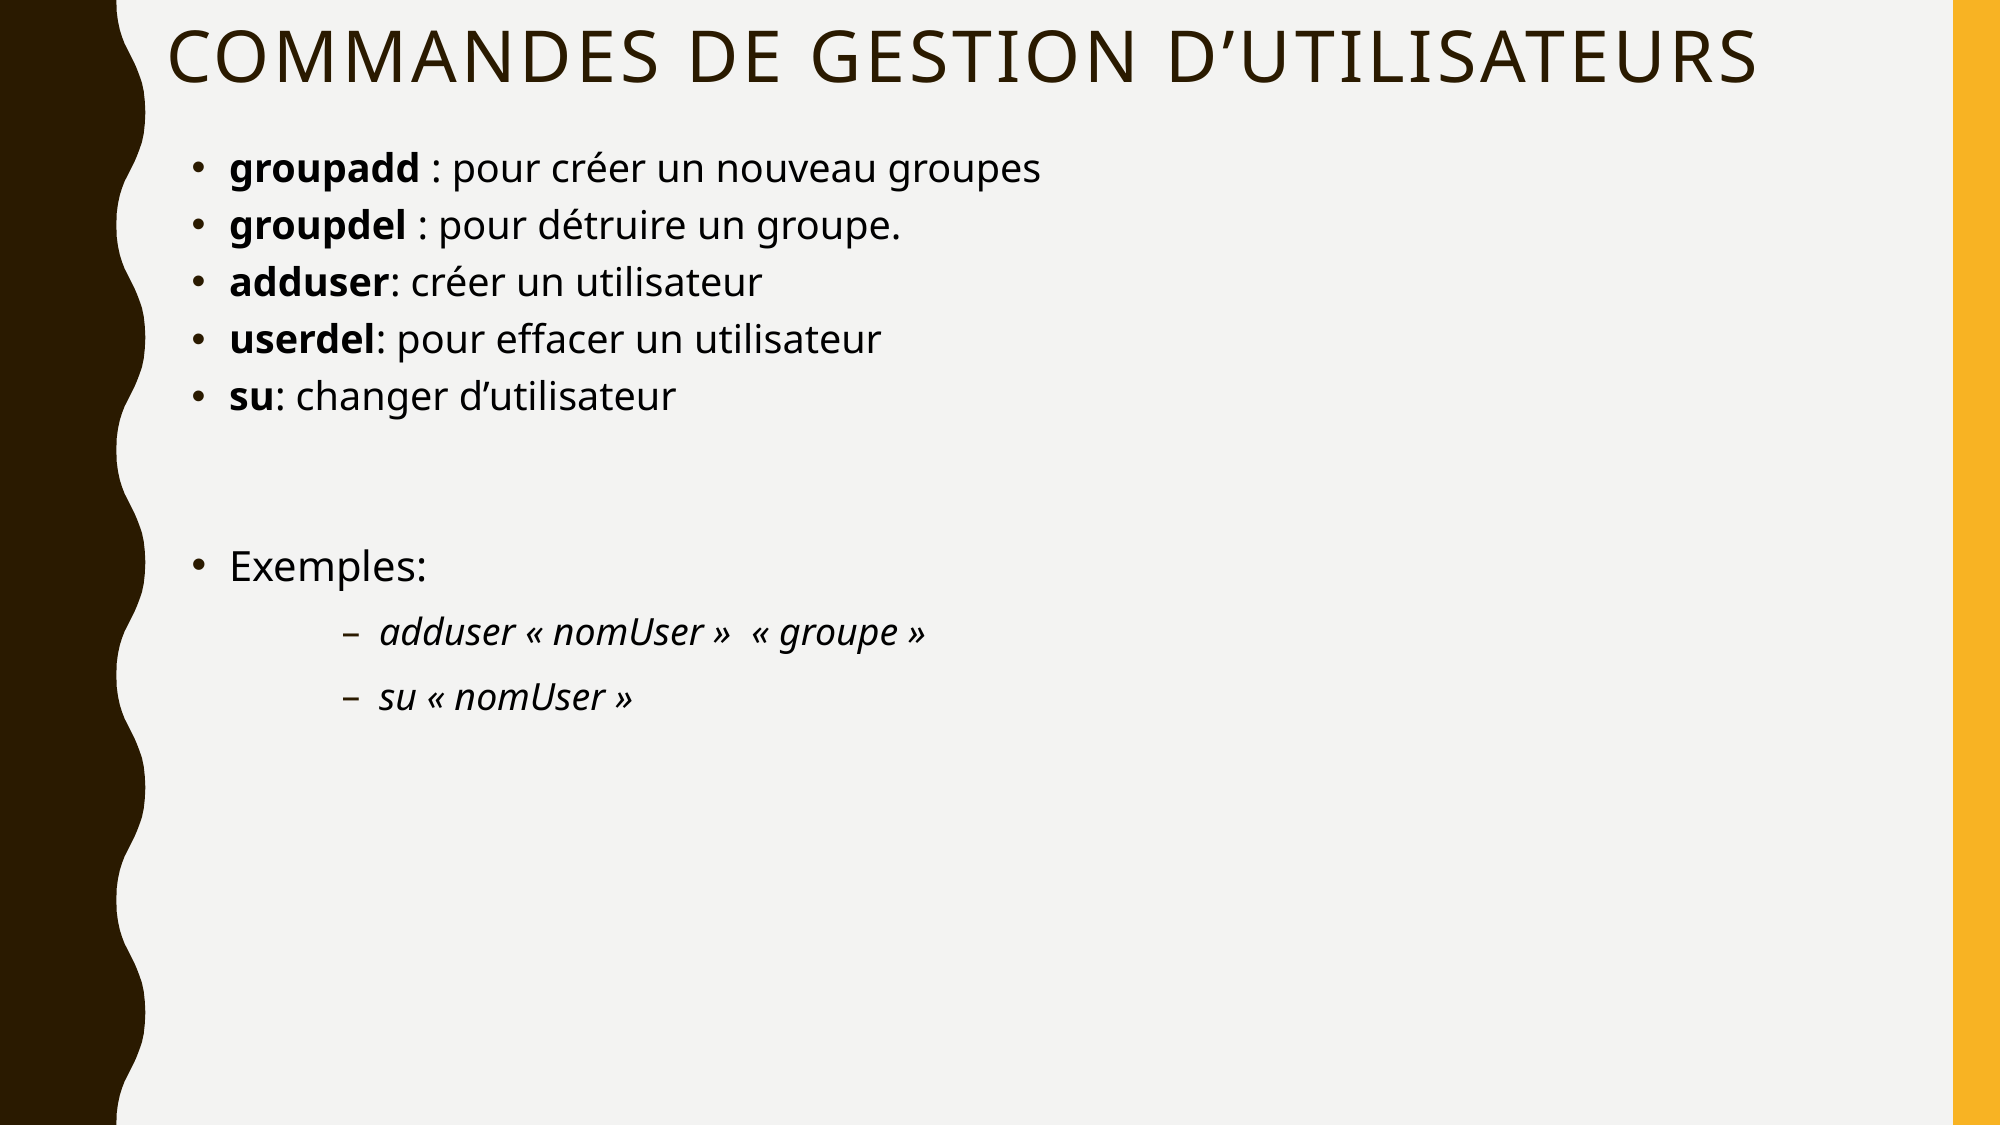

# COMMANDES DE GESTION D’UTILISATEURS
groupadd : pour créer un nouveau groupes
groupdel : pour détruire un groupe.
adduser: créer un utilisateur
userdel: pour effacer un utilisateur
su: changer d’utilisateur
Exemples:
adduser « nomUser » « groupe »
su « nomUser »